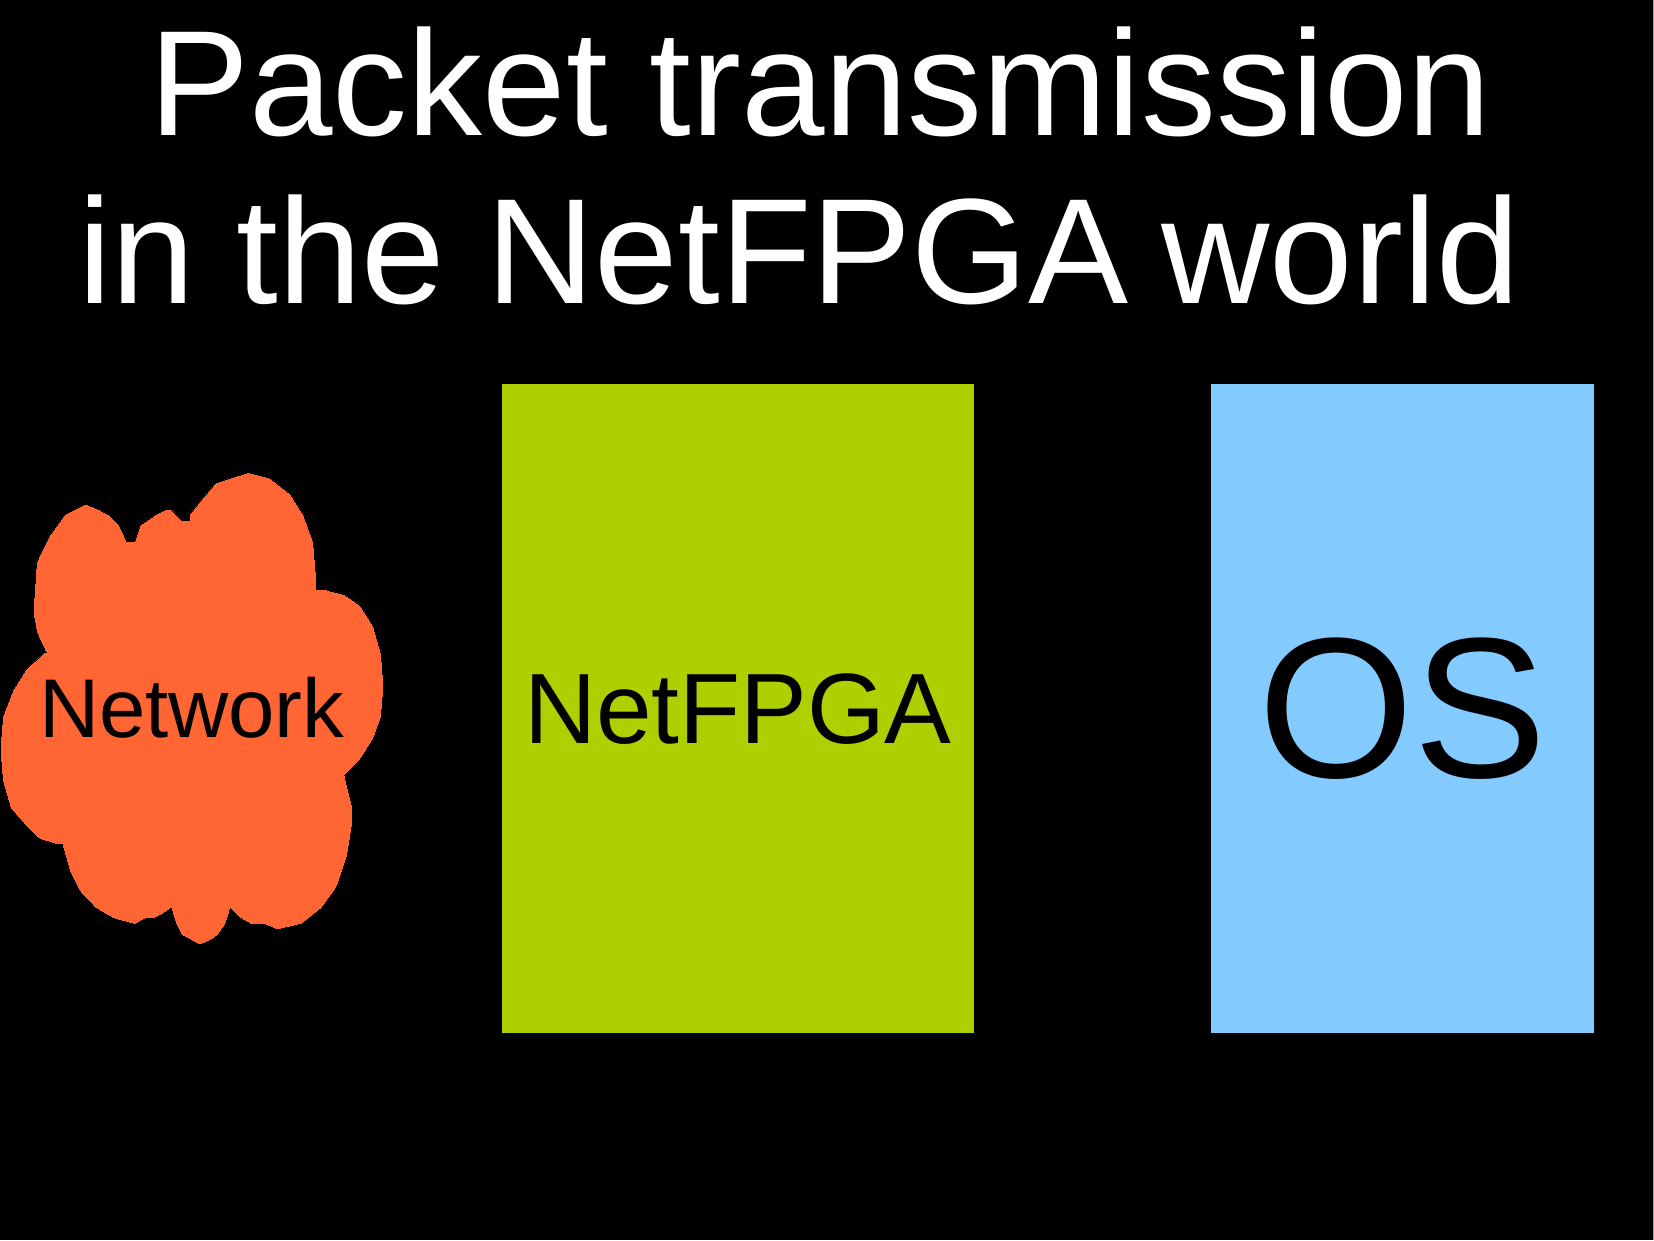

# Packet transmission in the NetFPGA world
NetFPGA
OS
Network